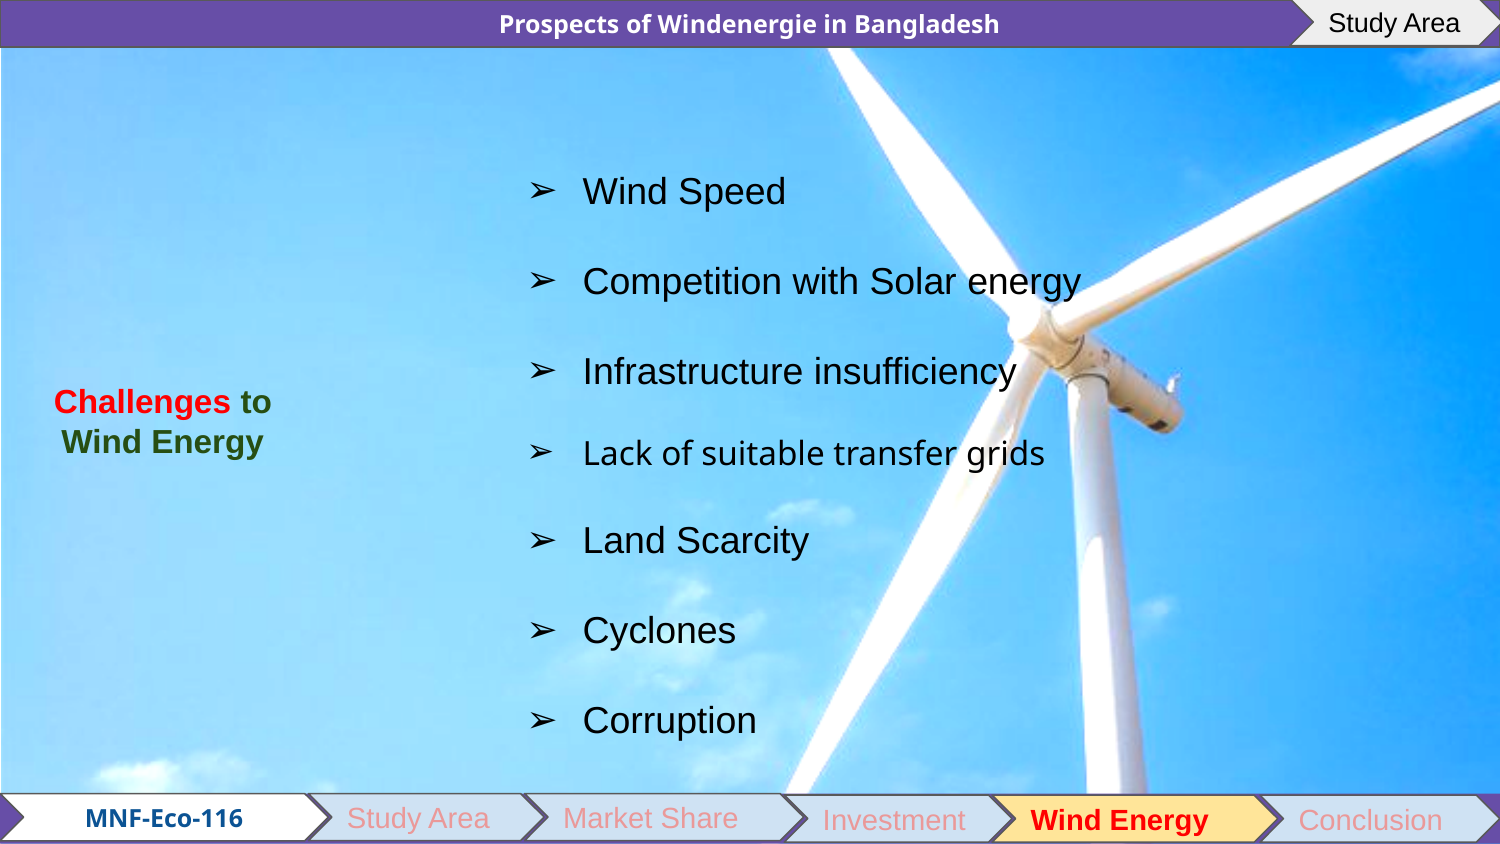

Prospects of Windenergie in Bangladesh
Study Area
Wind Speed
Competition with Solar energy
Infrastructure insufficiency
Lack of suitable transfer grids
Land Scarcity
Cyclones
Corruption
Challenges to Wind Energy
Study Area
Market Share
MNF-Eco-116
Investment
Wind Energy
Conclusion